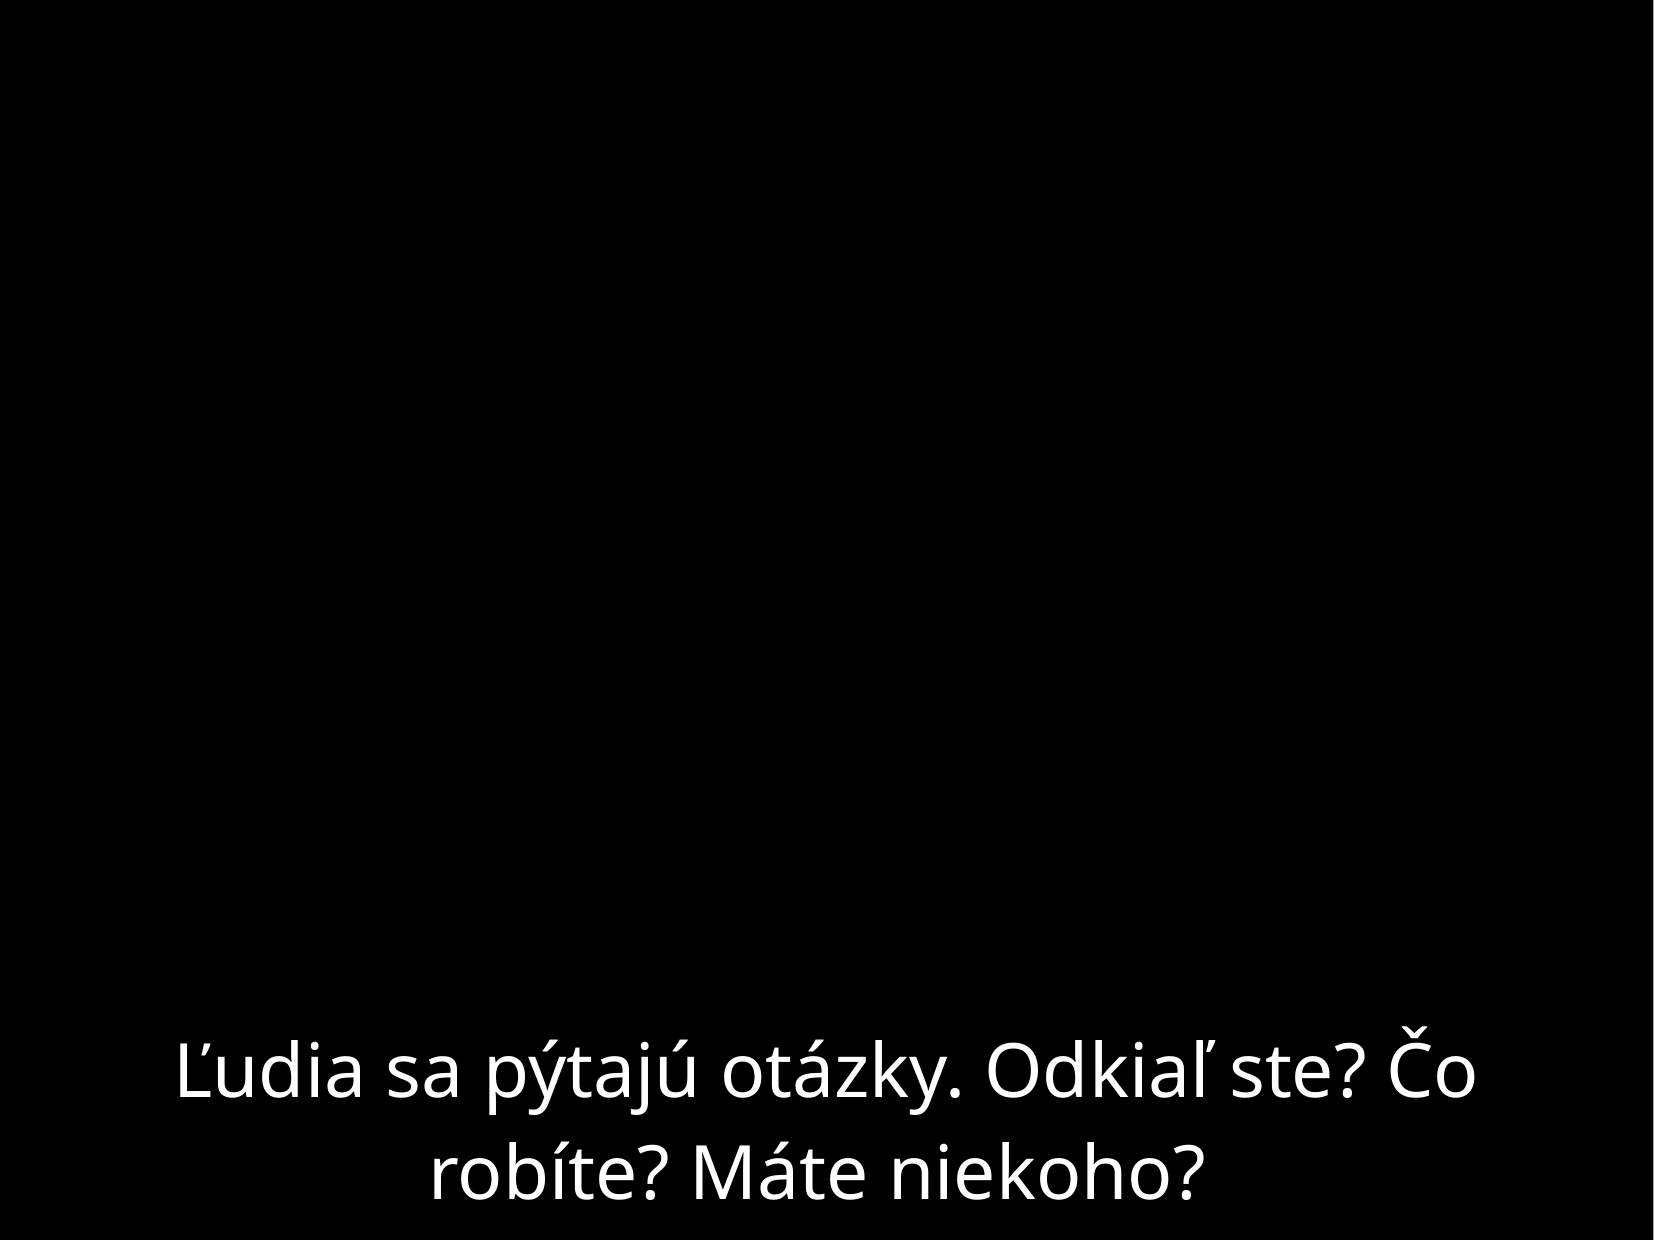

# Ľudia sa pýtajú otázky. Odkiaľ ste? Čo robíte? Máte niekoho?